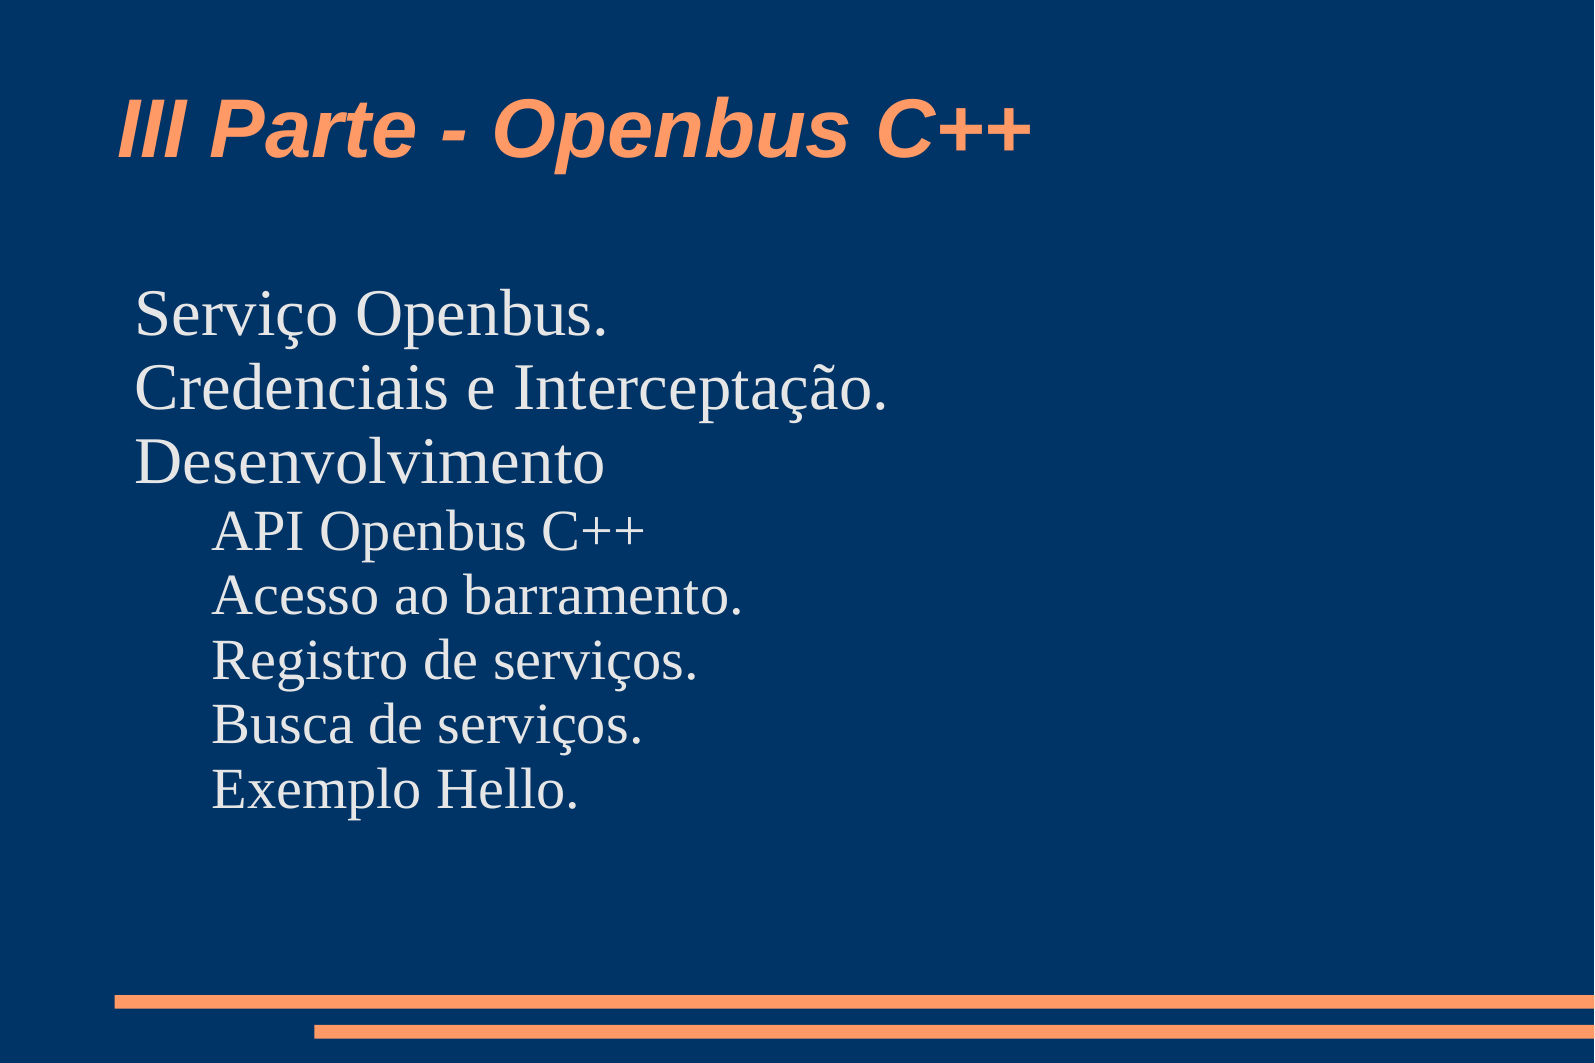

# III Parte - Openbus C++
Serviço Openbus.
Credenciais e Interceptação.
Desenvolvimento
API Openbus C++
Acesso ao barramento.
Registro de serviços.
Busca de serviços.
Exemplo Hello.